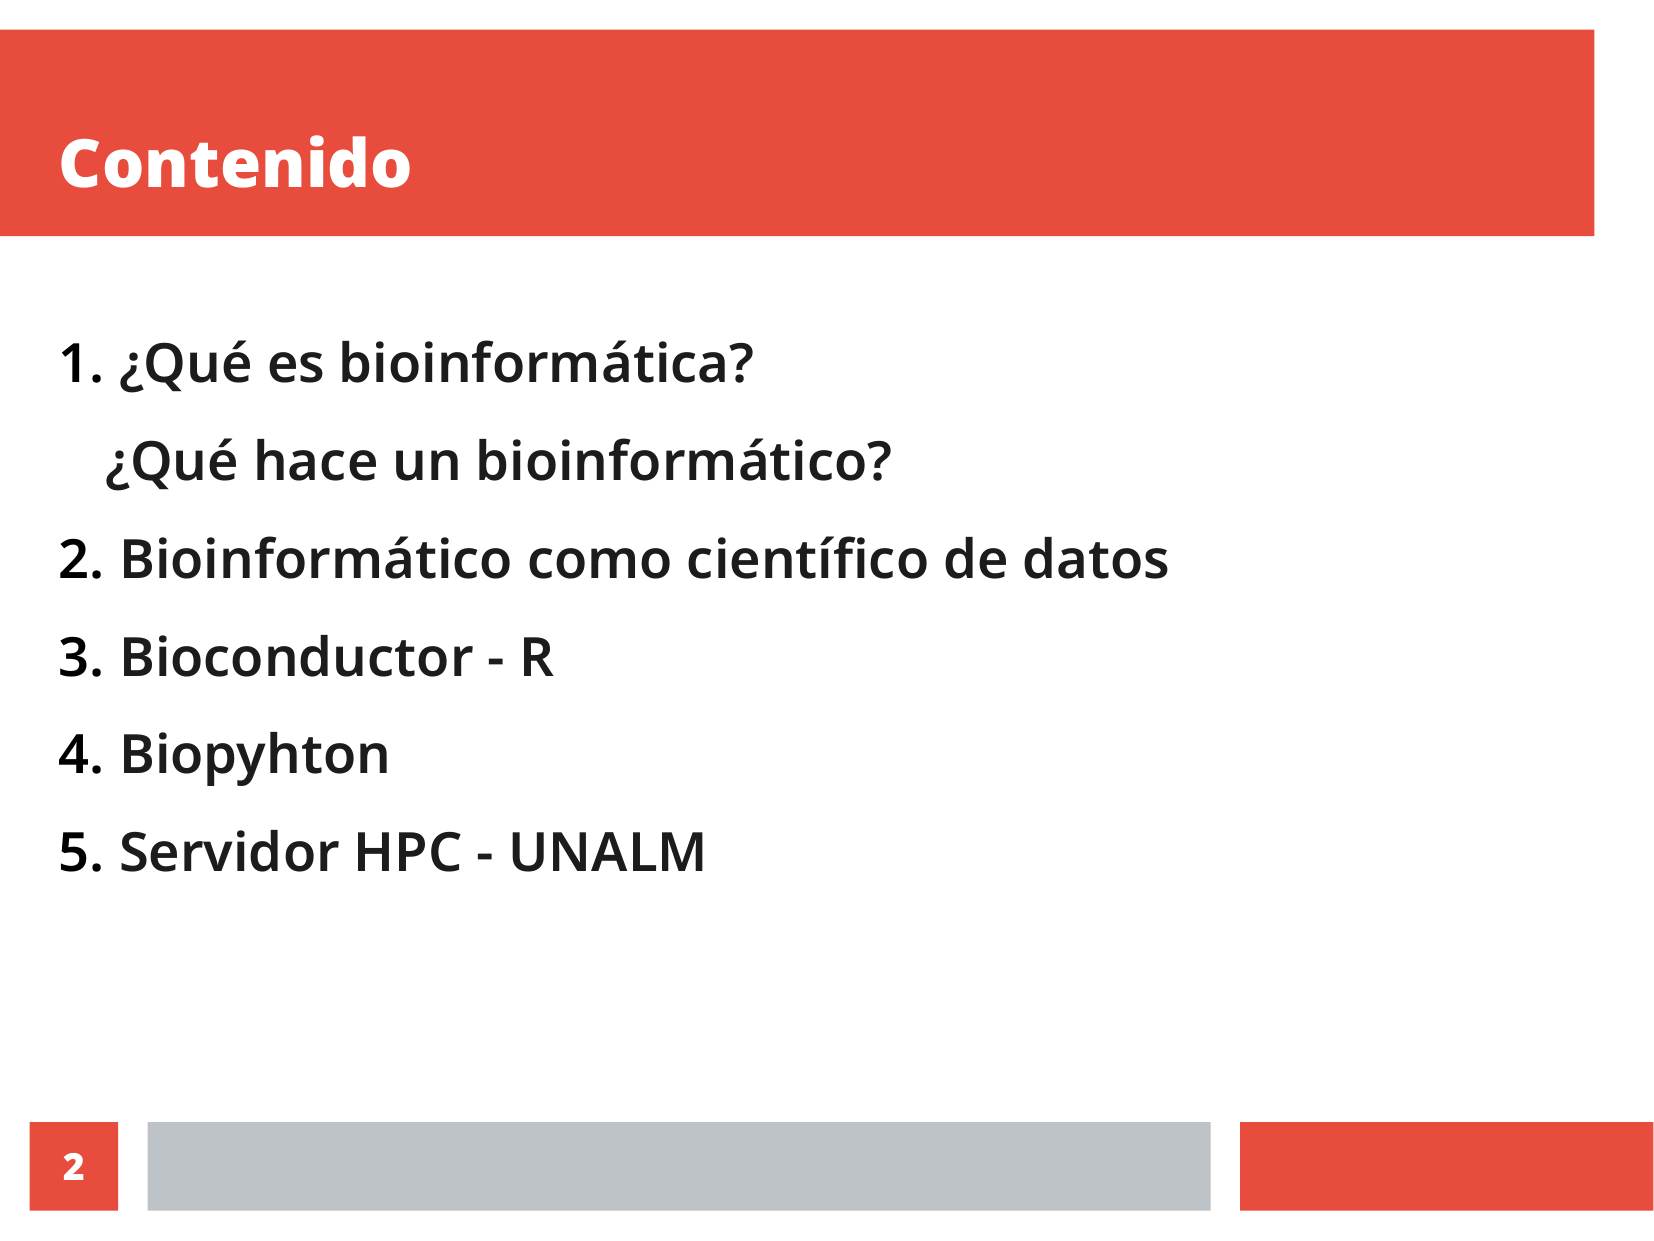

# Contenido
 ¿Qué es bioinformática?
¿Qué hace un bioinformático?
 Bioinformático como científico de datos
 Bioconductor - R
 Biopyhton
 Servidor HPC - UNALM
2